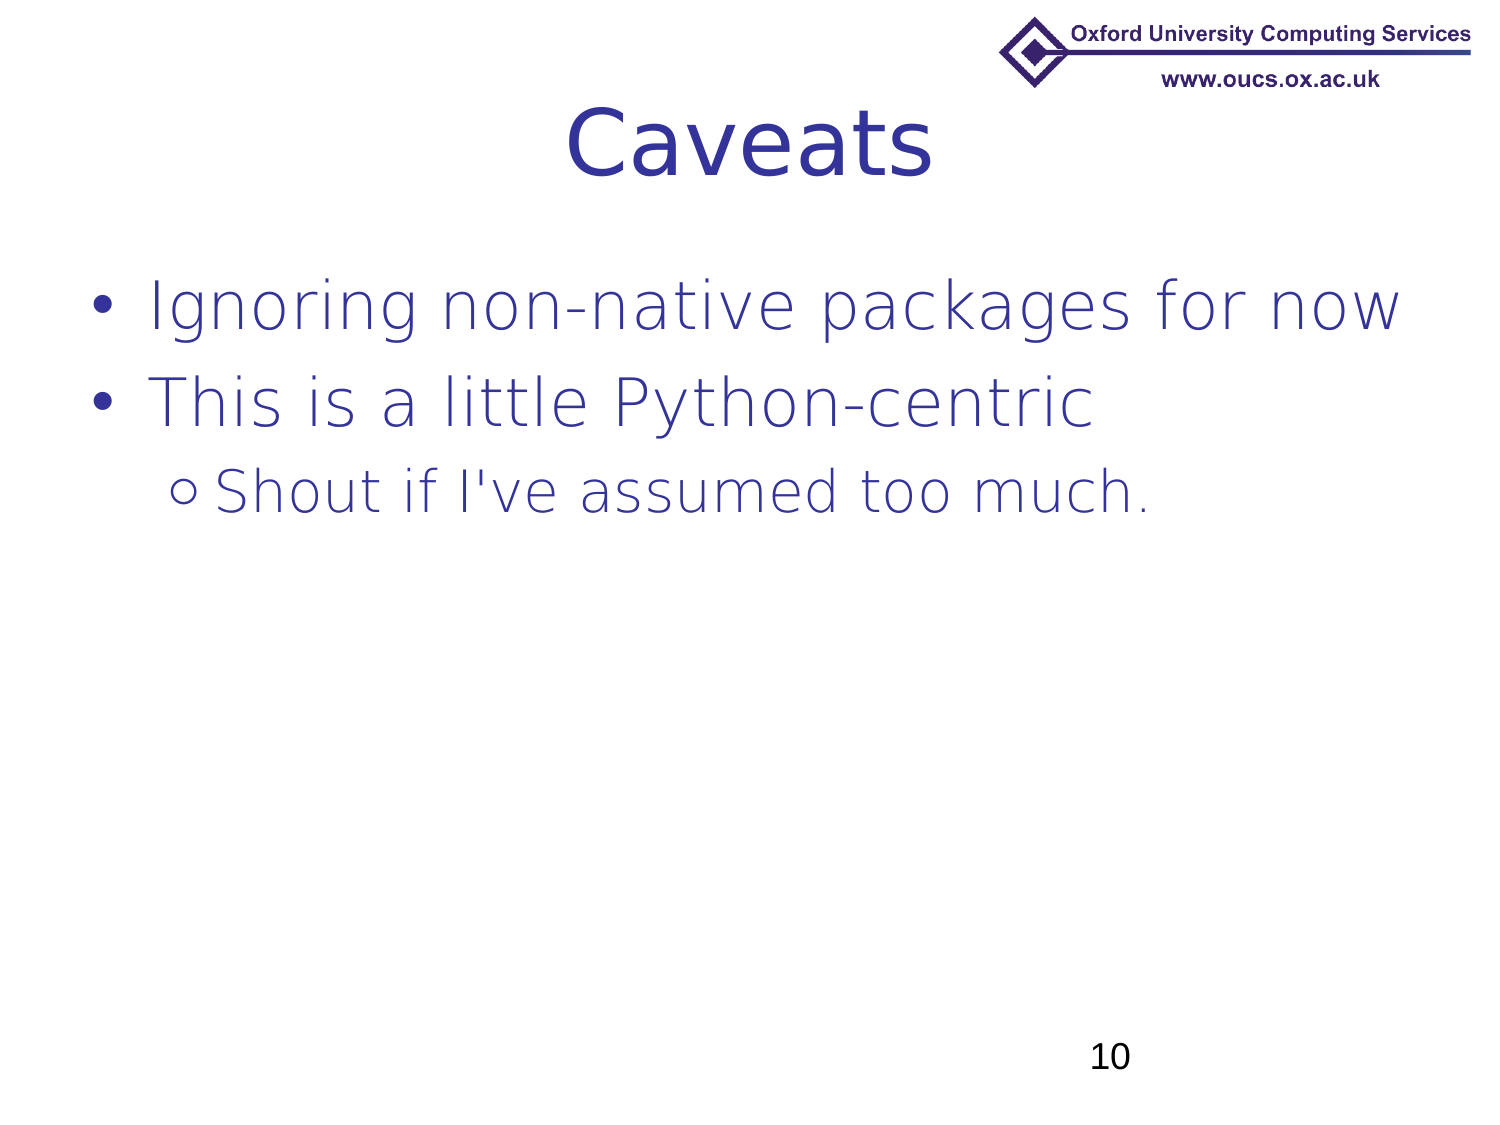

# Caveats
Ignoring non-native packages for now
This is a little Python-centric
Shout if I've assumed too much.
10